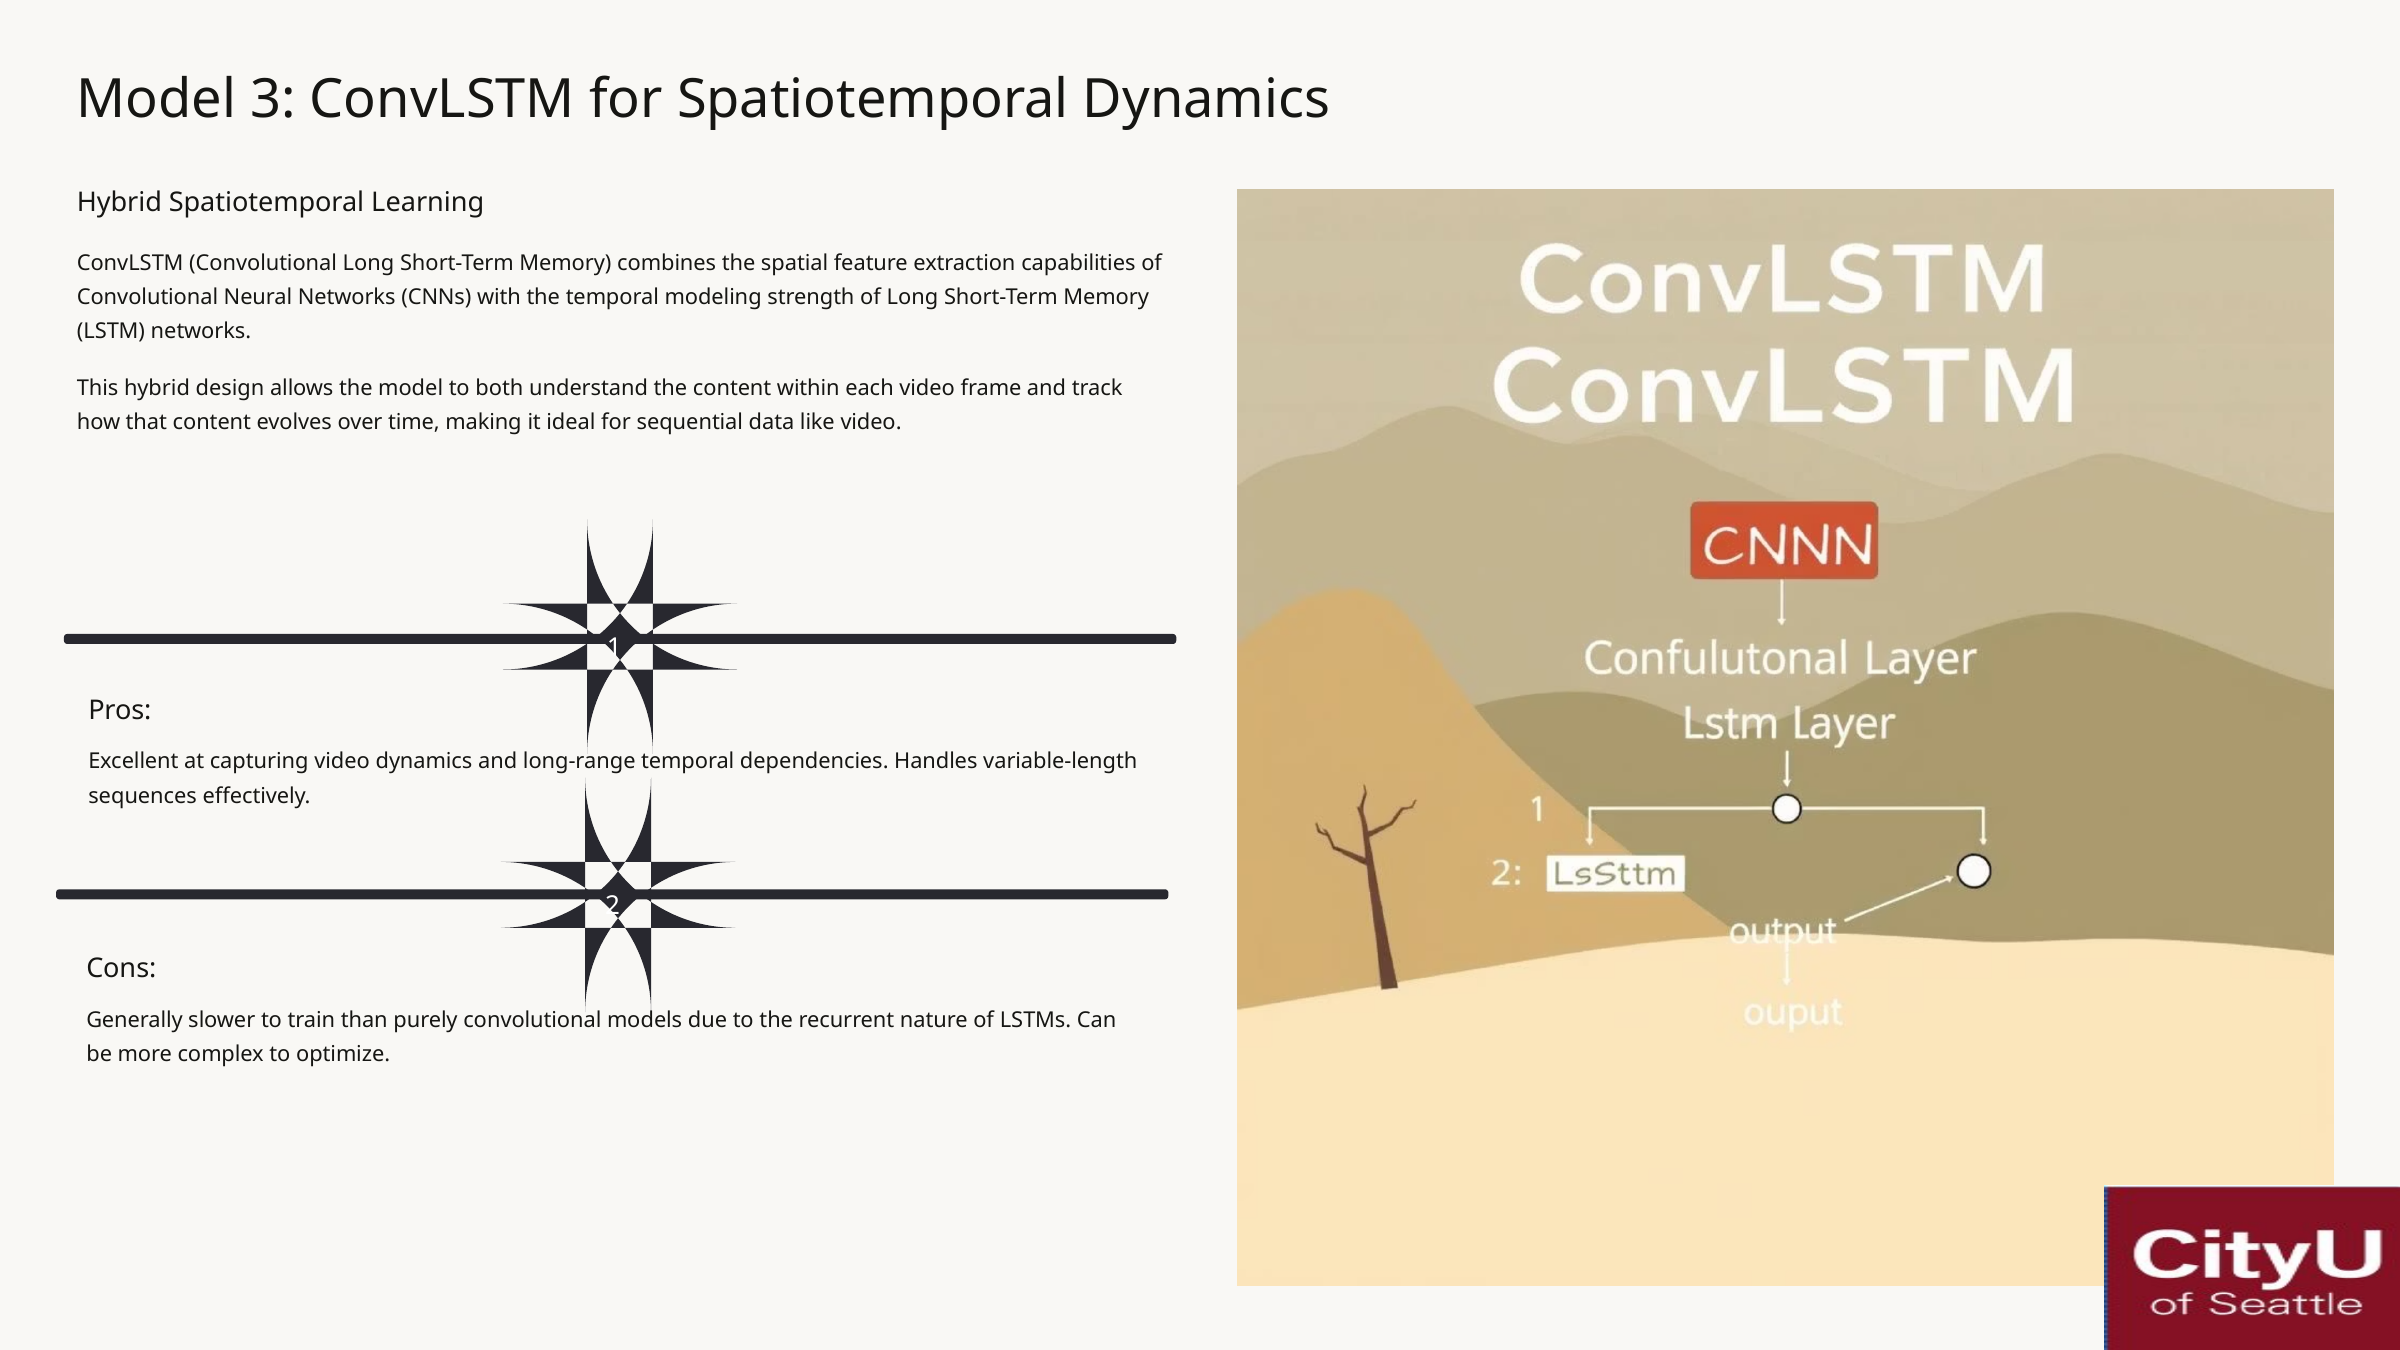

Model 3: ConvLSTM for Spatiotemporal Dynamics
Hybrid Spatiotemporal Learning
ConvLSTM (Convolutional Long Short-Term Memory) combines the spatial feature extraction capabilities of Convolutional Neural Networks (CNNs) with the temporal modeling strength of Long Short-Term Memory (LSTM) networks.
This hybrid design allows the model to both understand the content within each video frame and track how that content evolves over time, making it ideal for sequential data like video.
1
Pros:
Excellent at capturing video dynamics and long-range temporal dependencies. Handles variable-length sequences effectively.
2
Cons:
Generally slower to train than purely convolutional models due to the recurrent nature of LSTMs. Can be more complex to optimize.